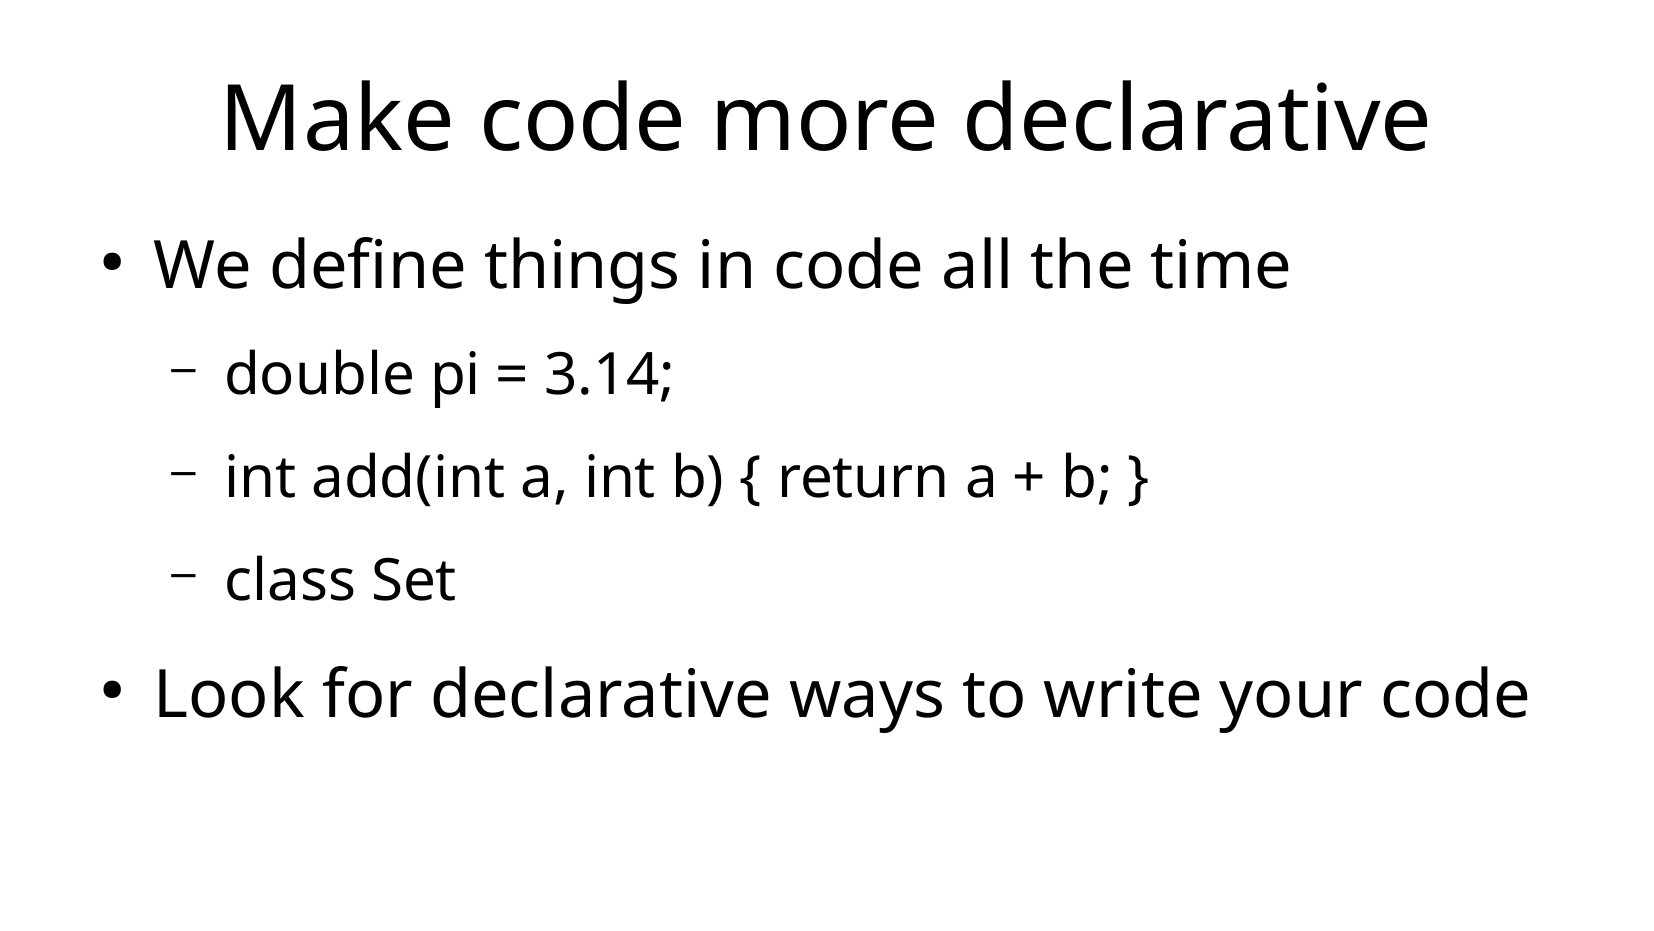

# Make code more declarative
We define things in code all the time
double pi = 3.14;
int add(int a, int b) { return a + b; }
class Set
Look for declarative ways to write your code